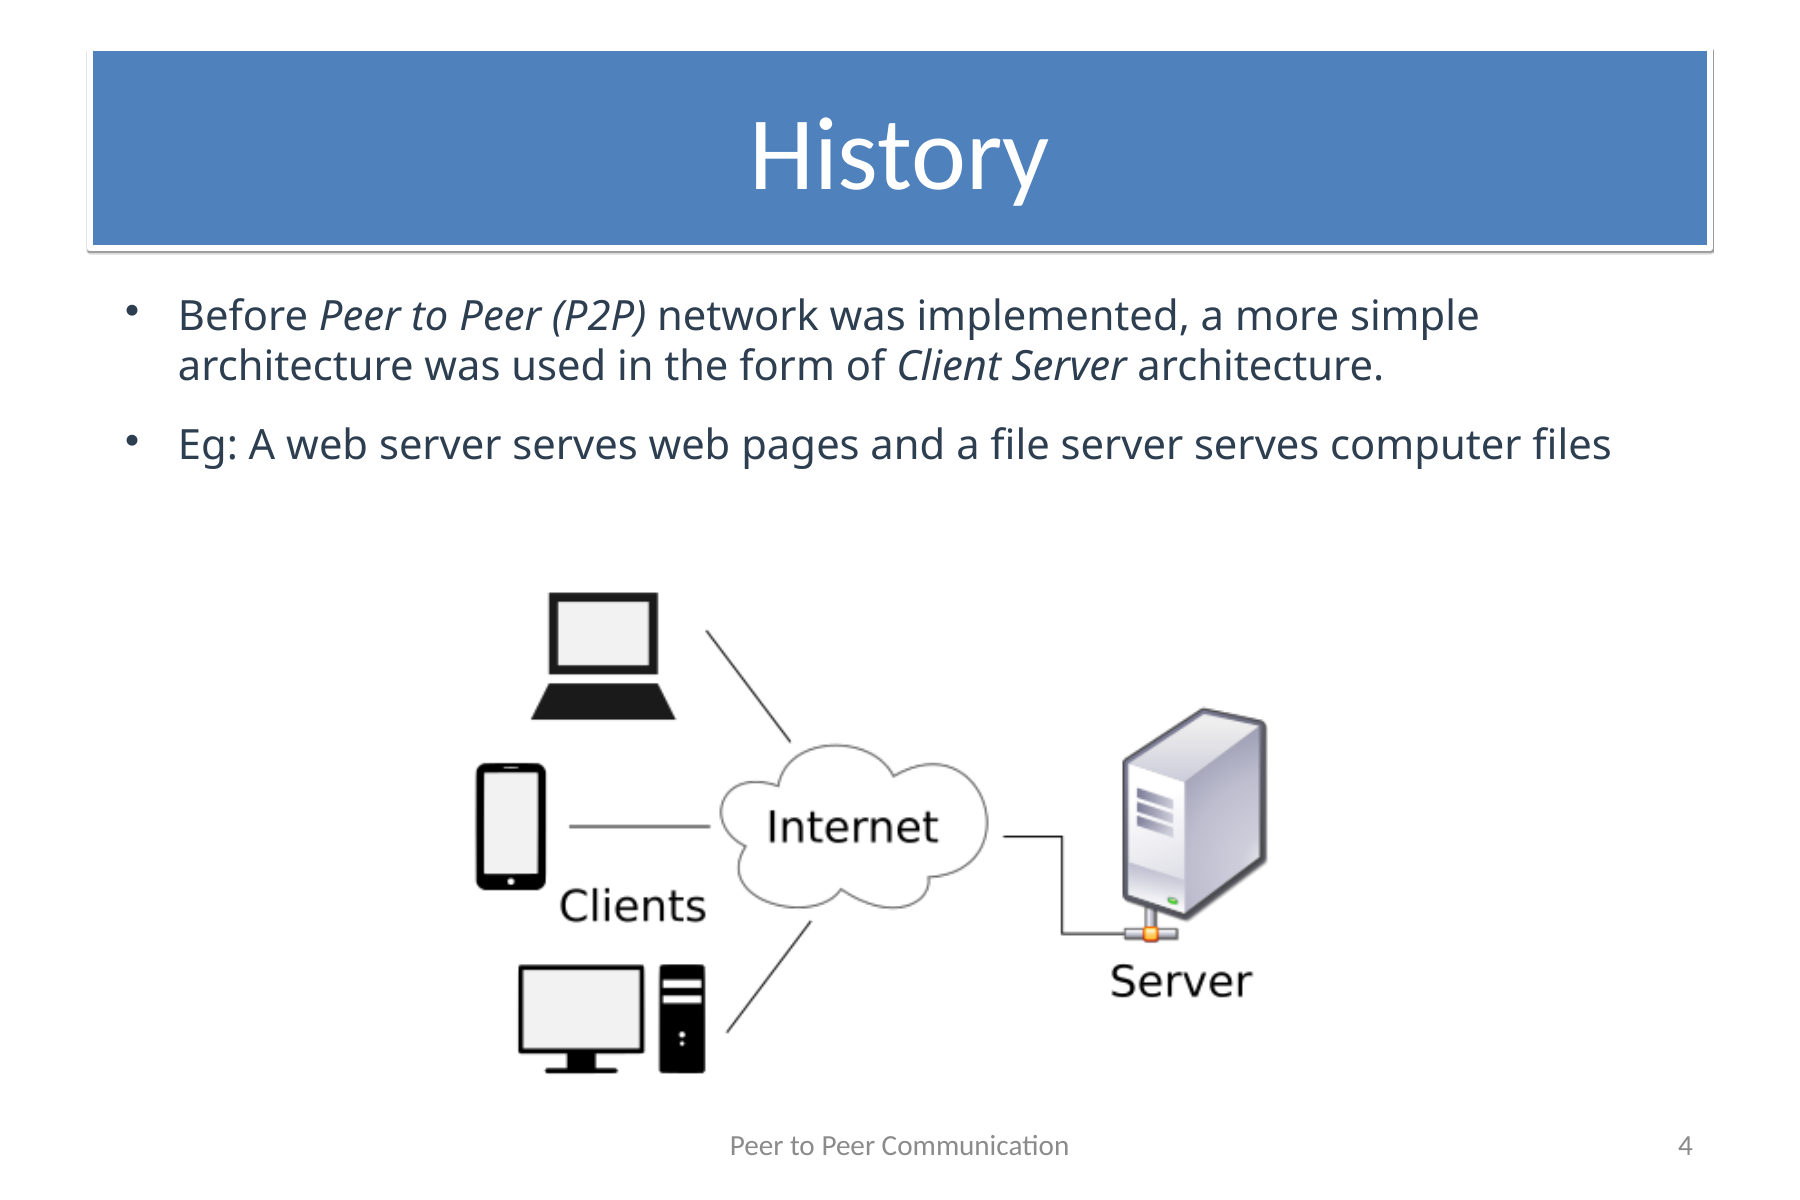

# History
Before Peer to Peer (P2P) network was implemented, a more simple architecture was used in the form of Client Server architecture.
Eg: A web server serves web pages and a file server serves computer files
Peer to Peer Communication
4